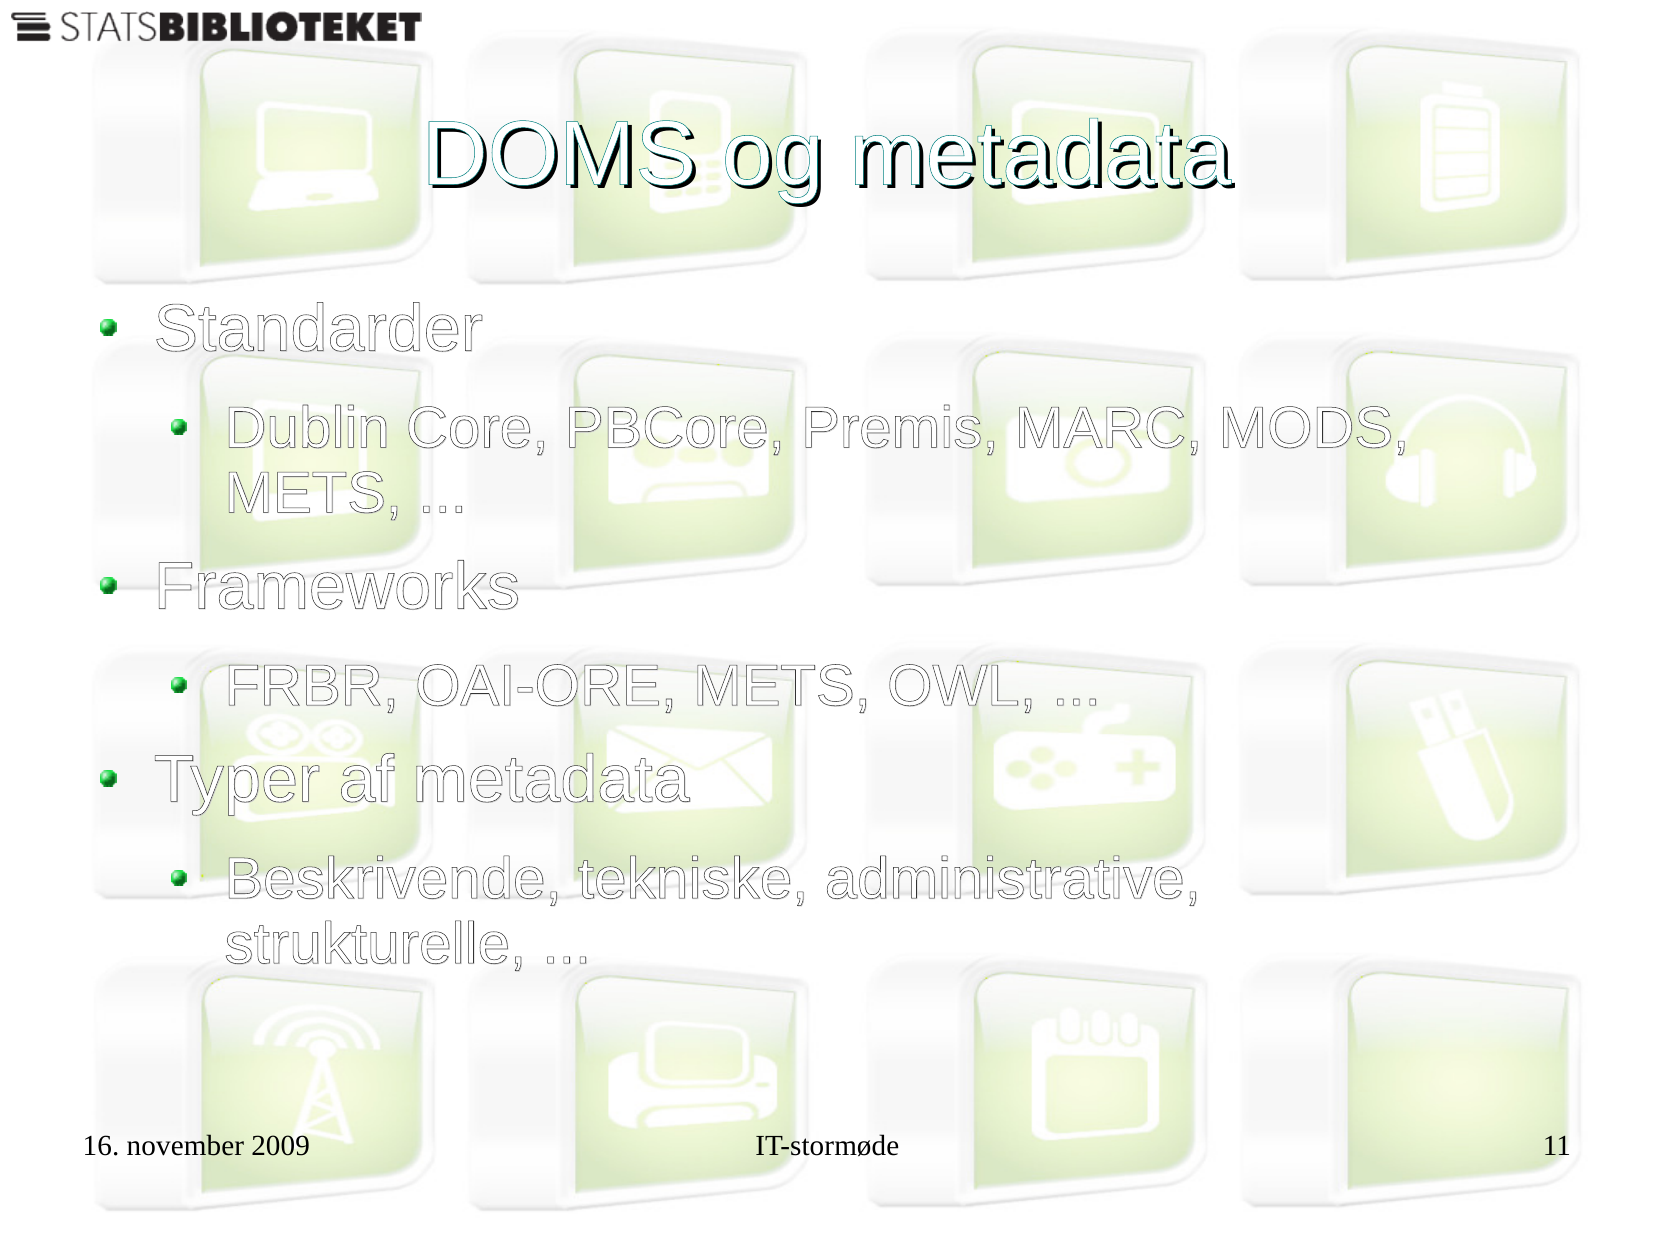

# DOMS og metadata
Standarder
Dublin Core, PBCore, Premis, MARC, MODS, METS, ...
Frameworks
FRBR, OAI-ORE, METS, OWL, ...
Typer af metadata
Beskrivende, tekniske, administrative, strukturelle, ...
16. november 2009
IT-stormøde
11